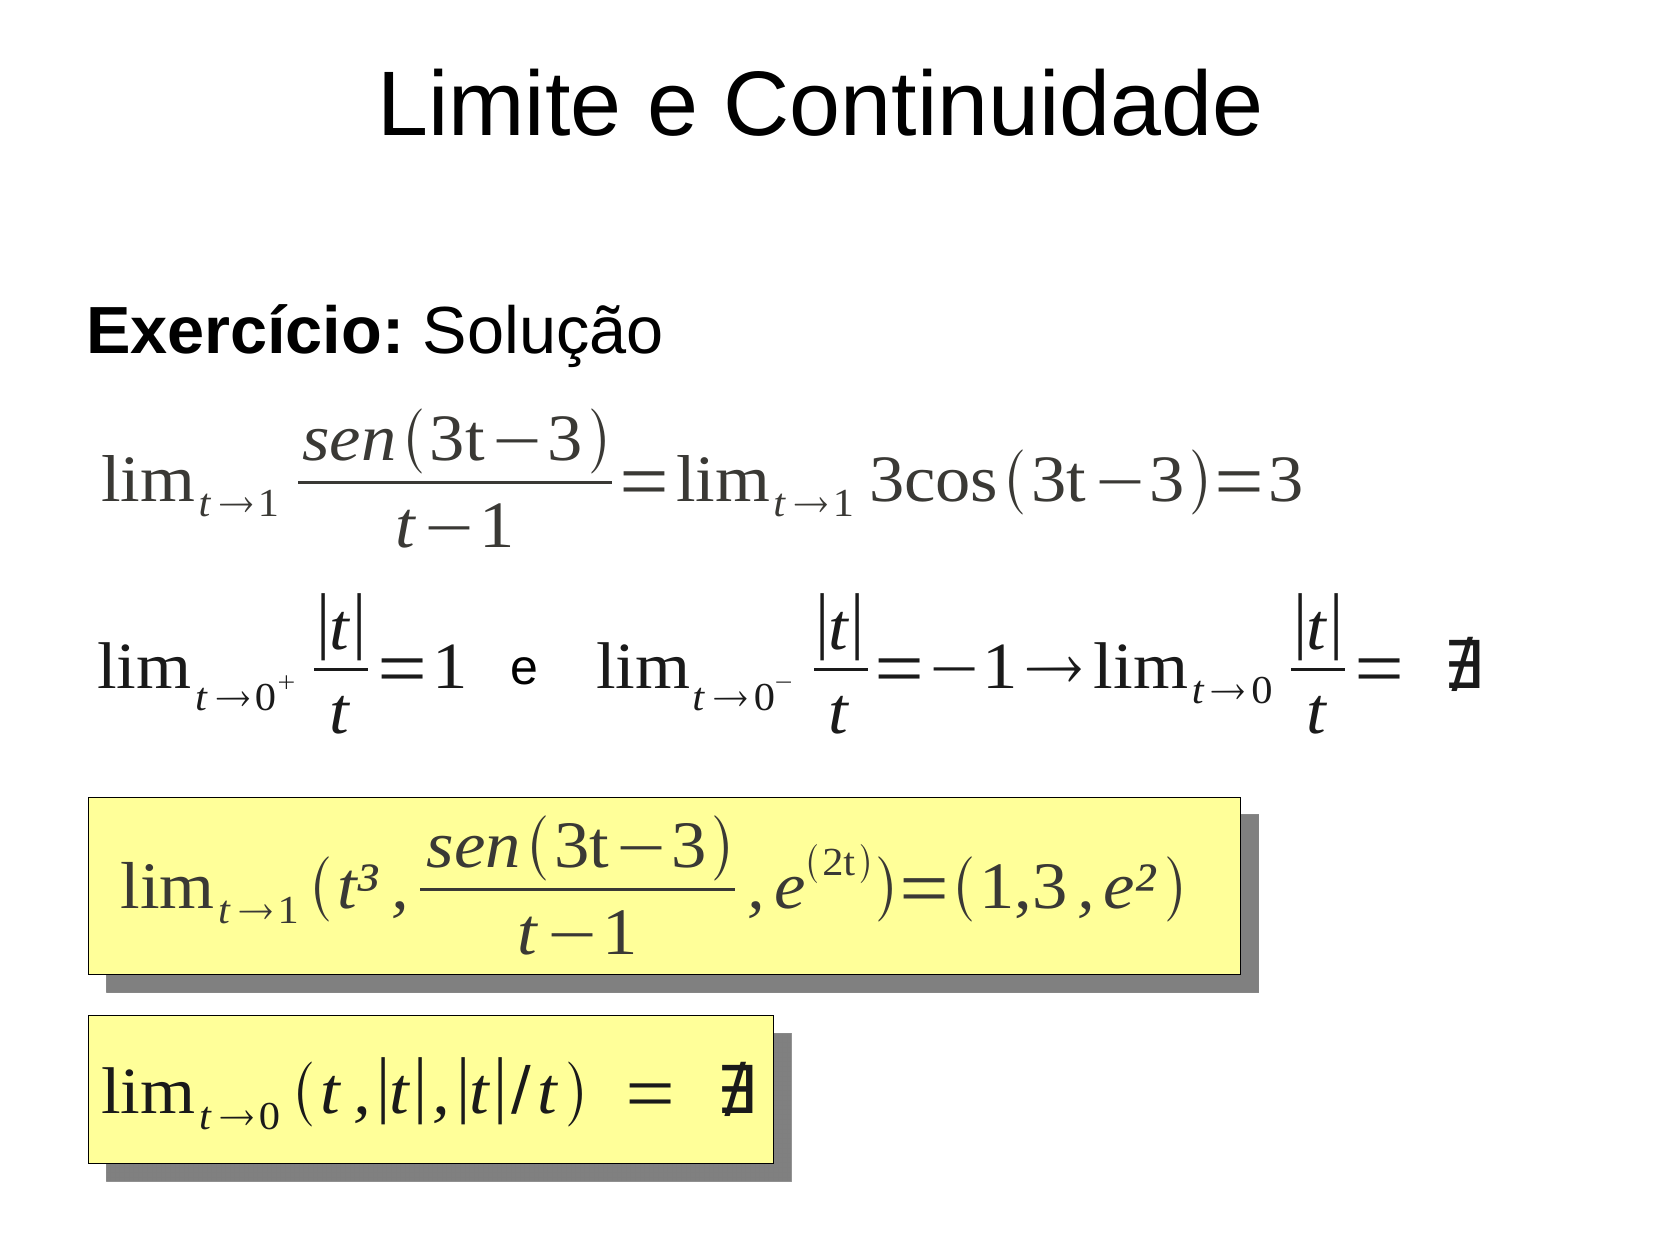

Limite e Continuidade
# Exercício: Solução
e